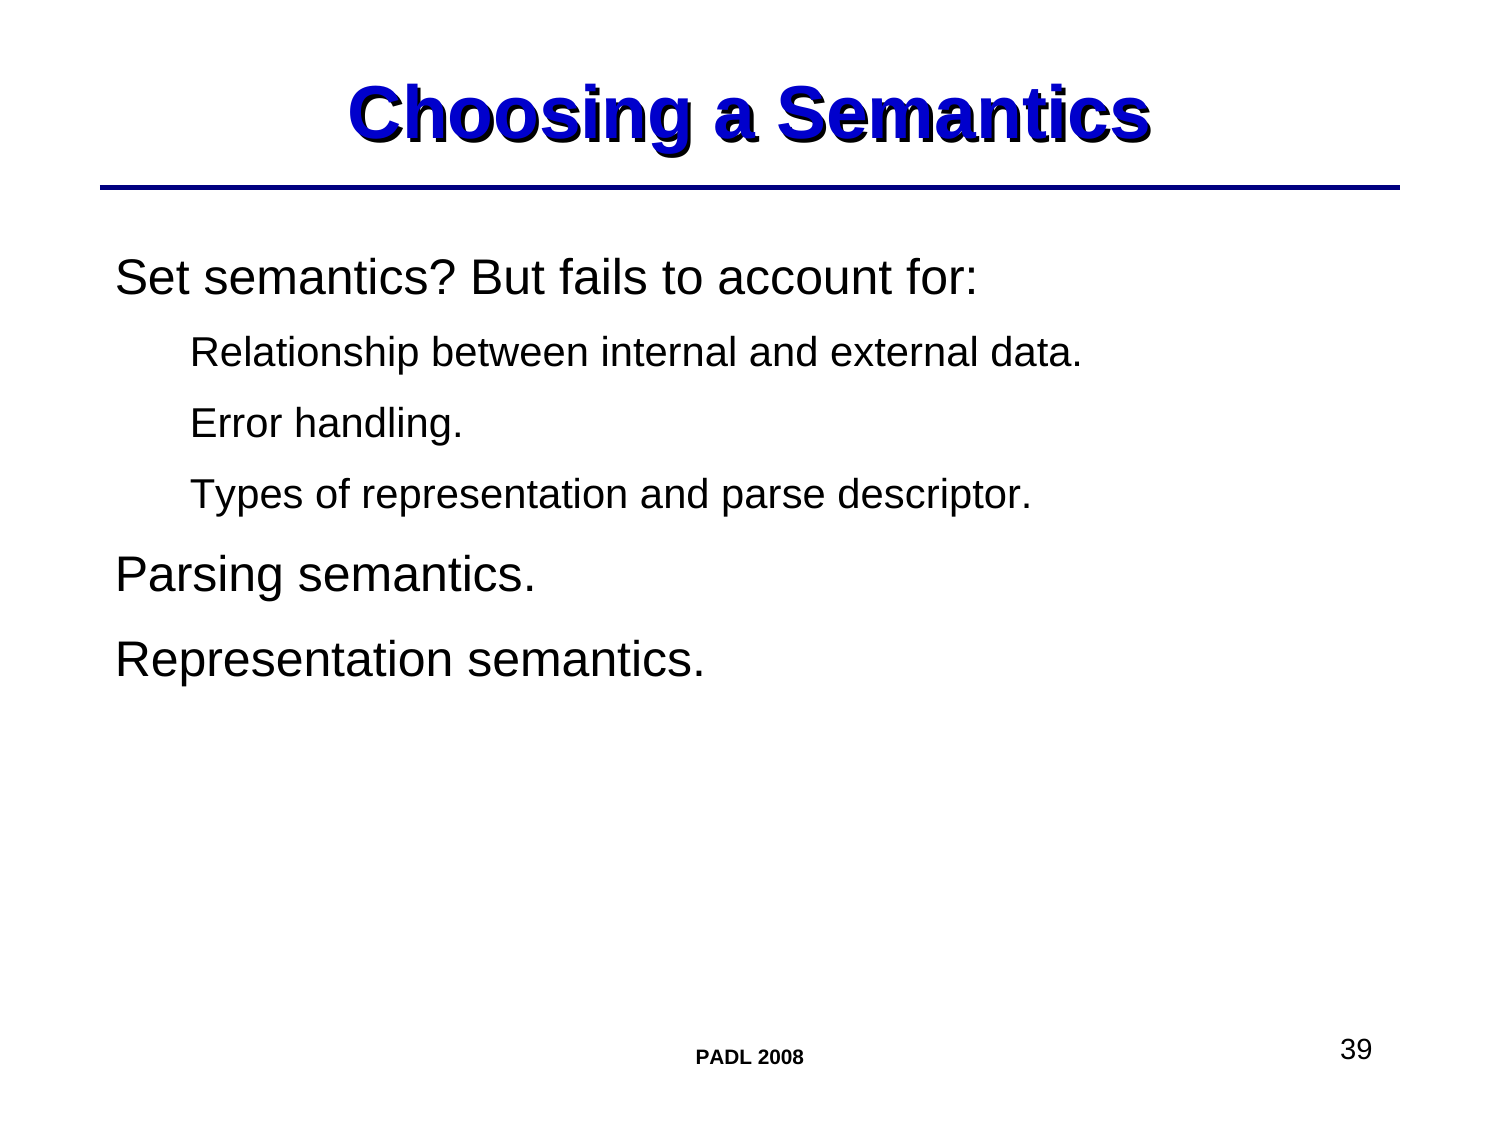

# Choosing a Semantics
Set semantics? But fails to account for:
Relationship between internal and external data.
Error handling.
Types of representation and parse descriptor.
Parsing semantics.
Representation semantics.
39